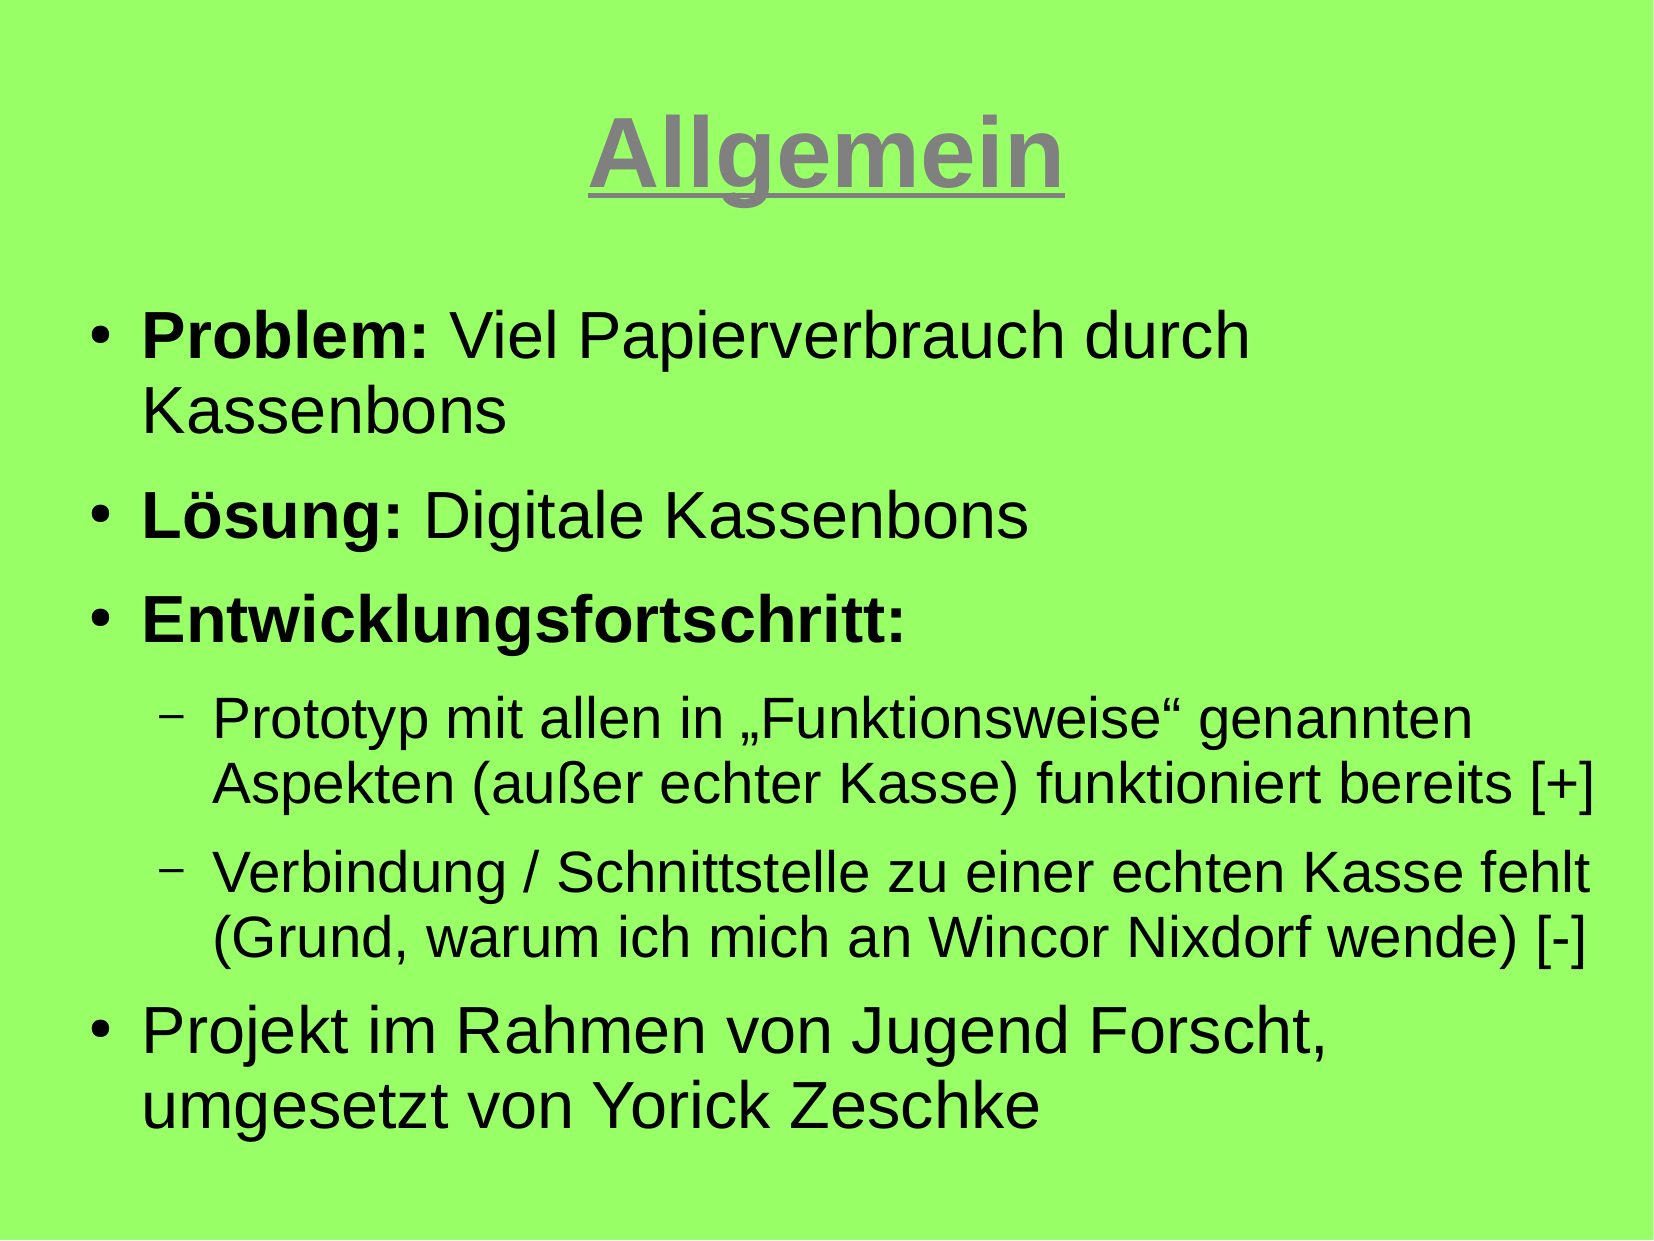

# Allgemein
Problem: Viel Papierverbrauch durch Kassenbons
Lösung: Digitale Kassenbons
Entwicklungsfortschritt:
Prototyp mit allen in „Funktionsweise“ genannten Aspekten (außer echter Kasse) funktioniert bereits [+]
Verbindung / Schnittstelle zu einer echten Kasse fehlt (Grund, warum ich mich an Wincor Nixdorf wende) [-]
Projekt im Rahmen von Jugend Forscht, umgesetzt von Yorick Zeschke